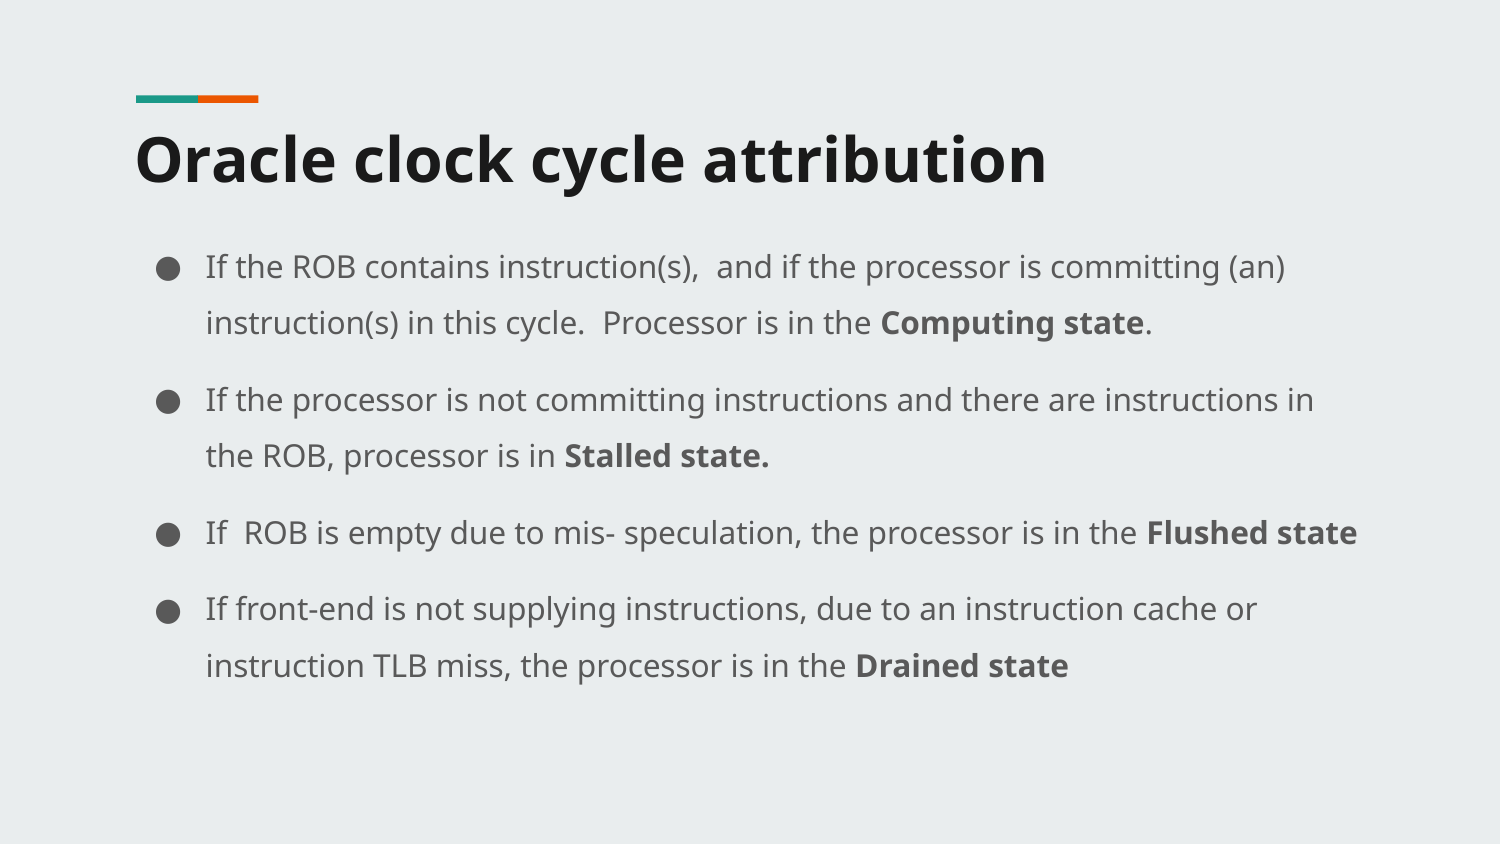

Oracle clock cycle attribution
If the ROB contains instruction(s), and if the processor is committing (an) instruction(s) in this cycle. Processor is in the Computing state.
If the processor is not committing instructions and there are instructions in the ROB, processor is in Stalled state.
If ROB is empty due to mis- speculation, the processor is in the Flushed state
If front-end is not supplying instructions, due to an instruction cache or instruction TLB miss, the processor is in the Drained state